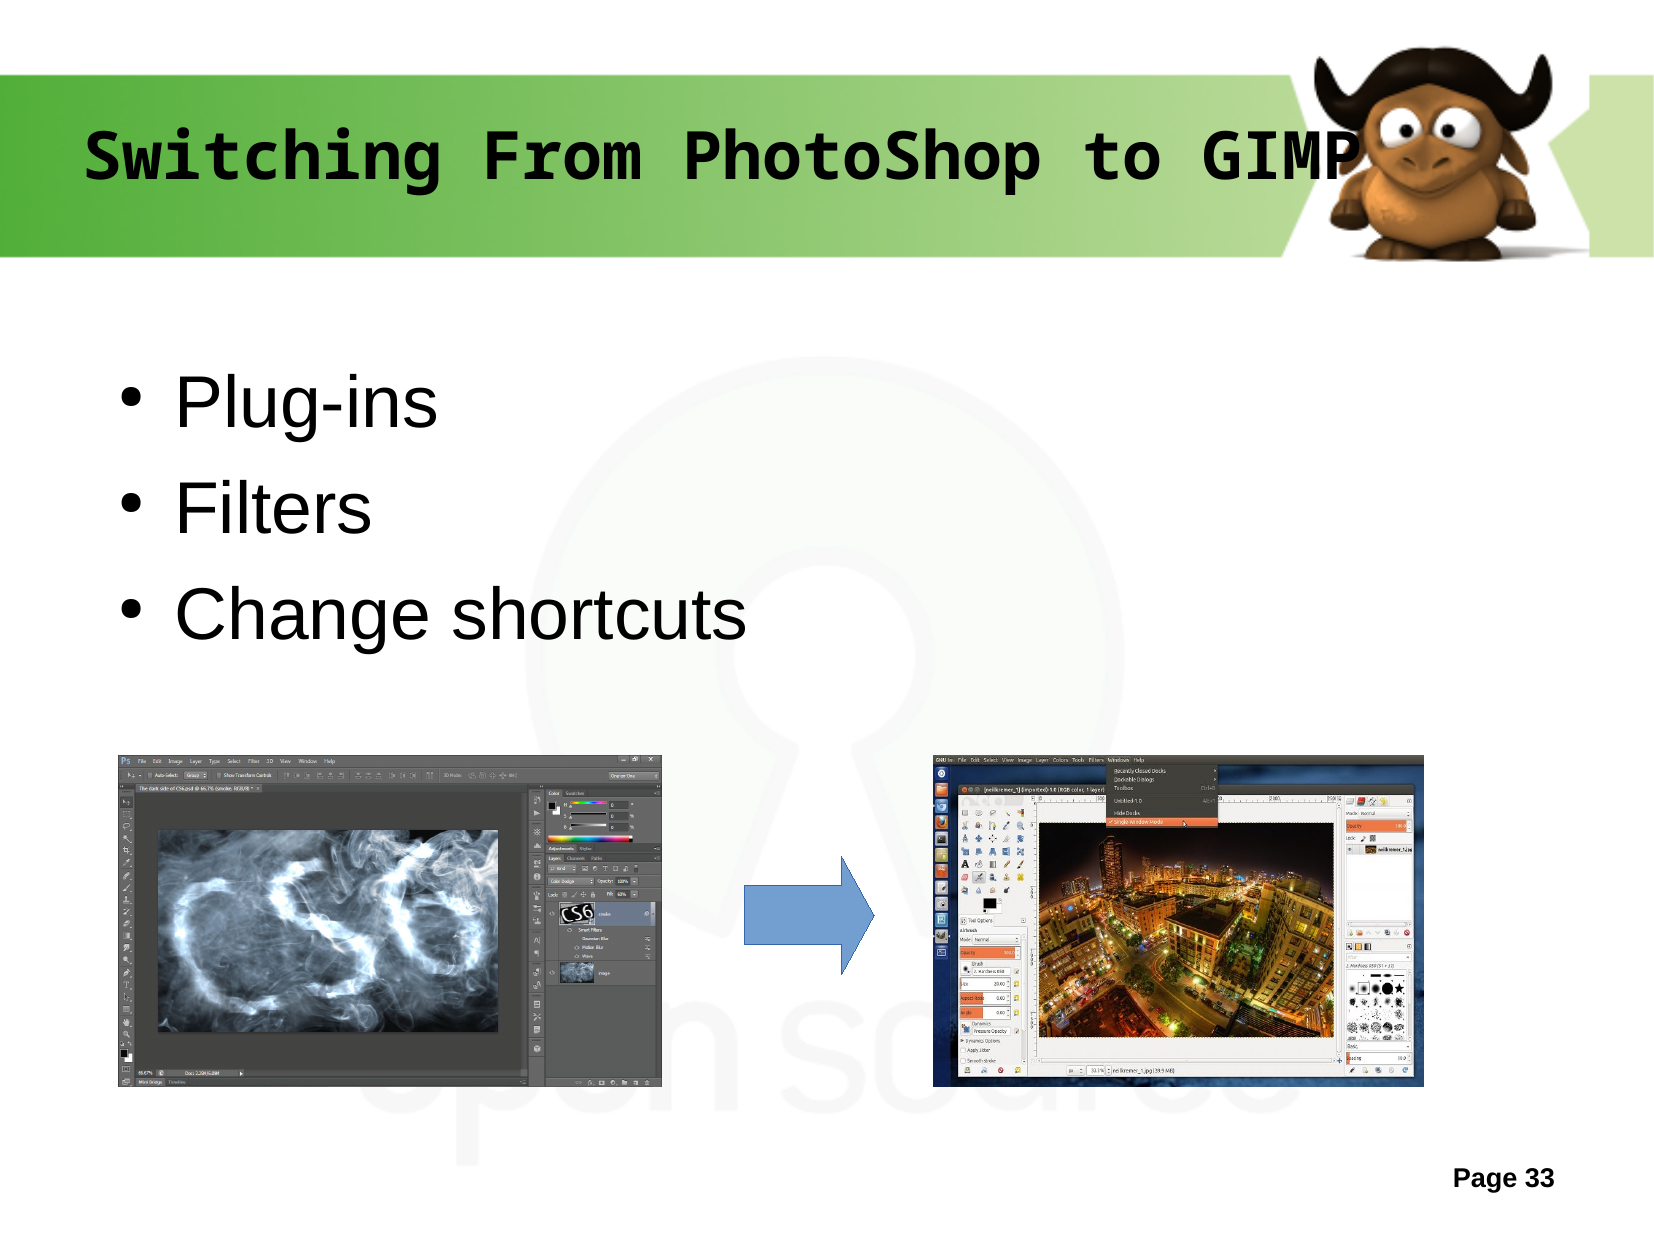

# Switching From PhotoShop to GIMP
Plug-ins
Filters
Change shortcuts